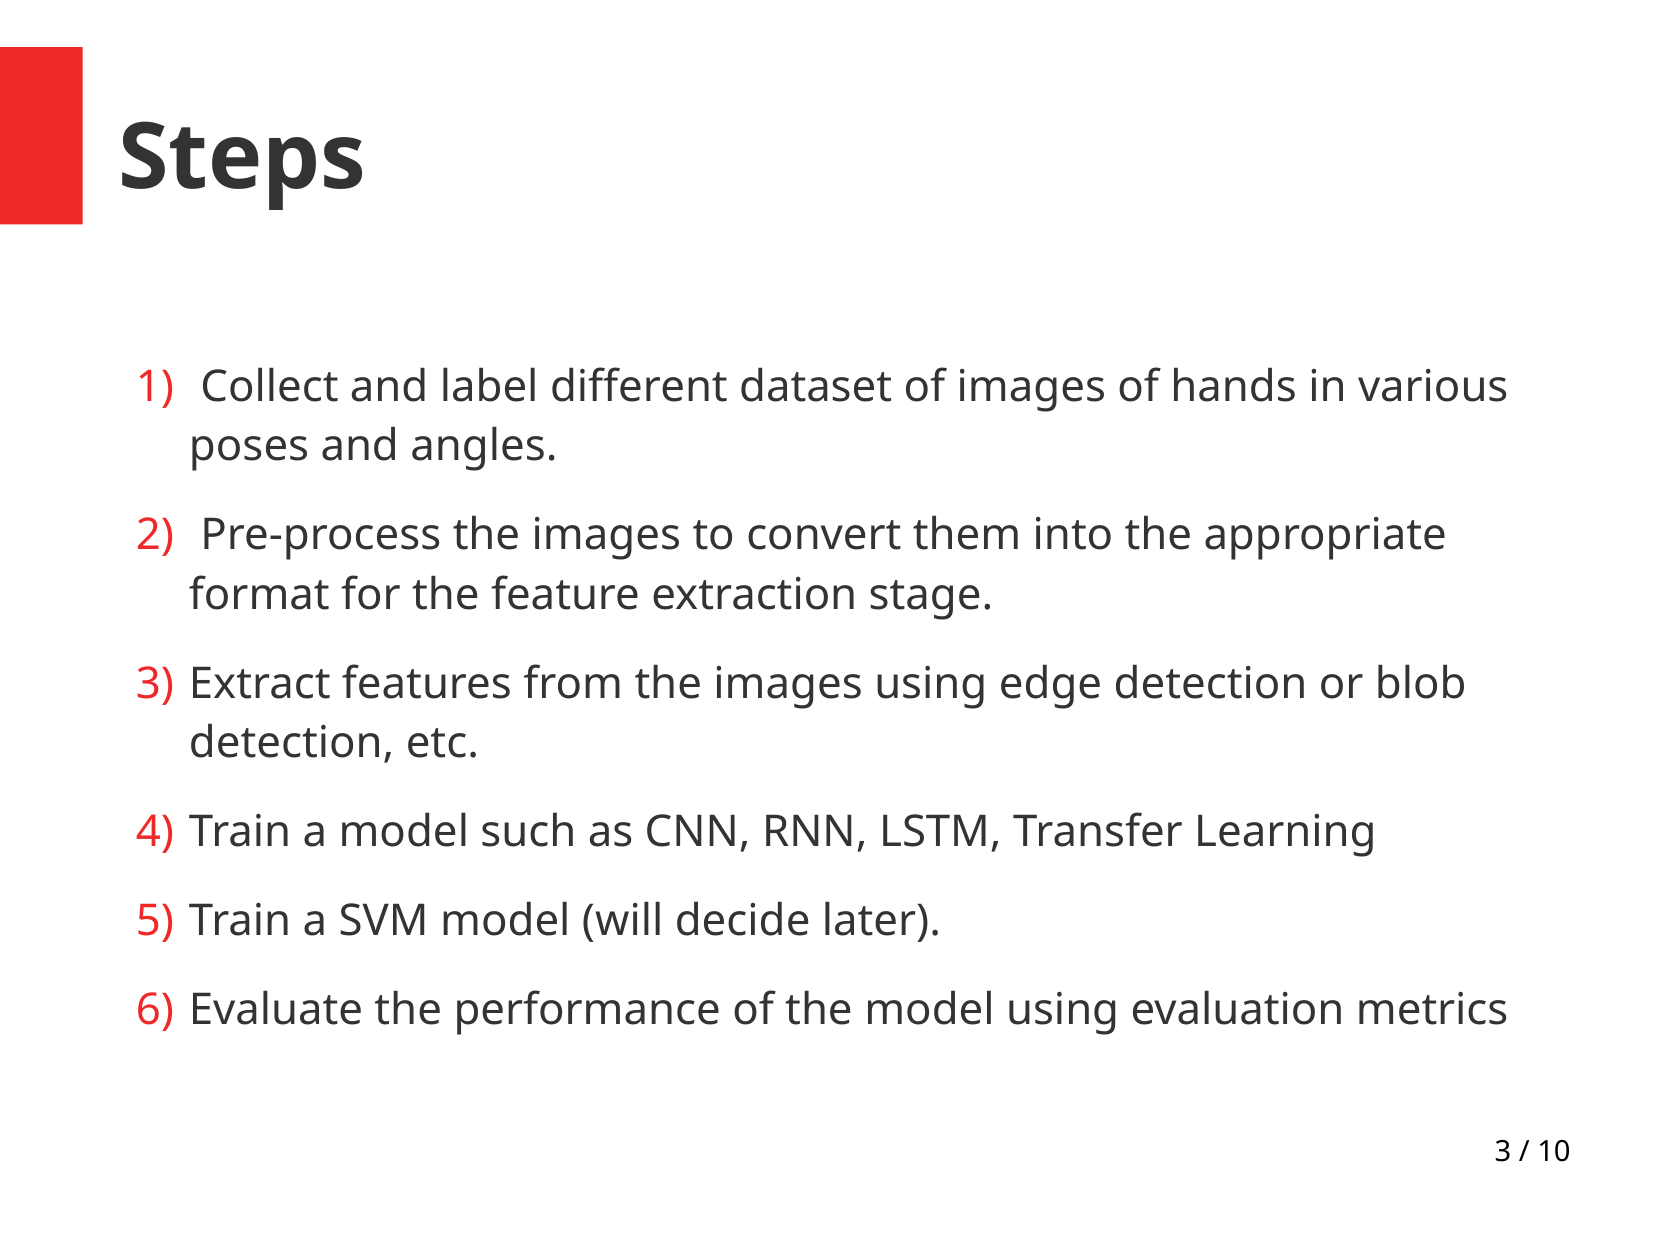

# Steps
 Collect and label different dataset of images of hands in various poses and angles.
 Pre-process the images to convert them into the appropriate format for the feature extraction stage.
Extract features from the images using edge detection or blob detection, etc.
Train a model such as CNN, RNN, LSTM, Transfer Learning
Train a SVM model (will decide later).
Evaluate the performance of the model using evaluation metrics
3